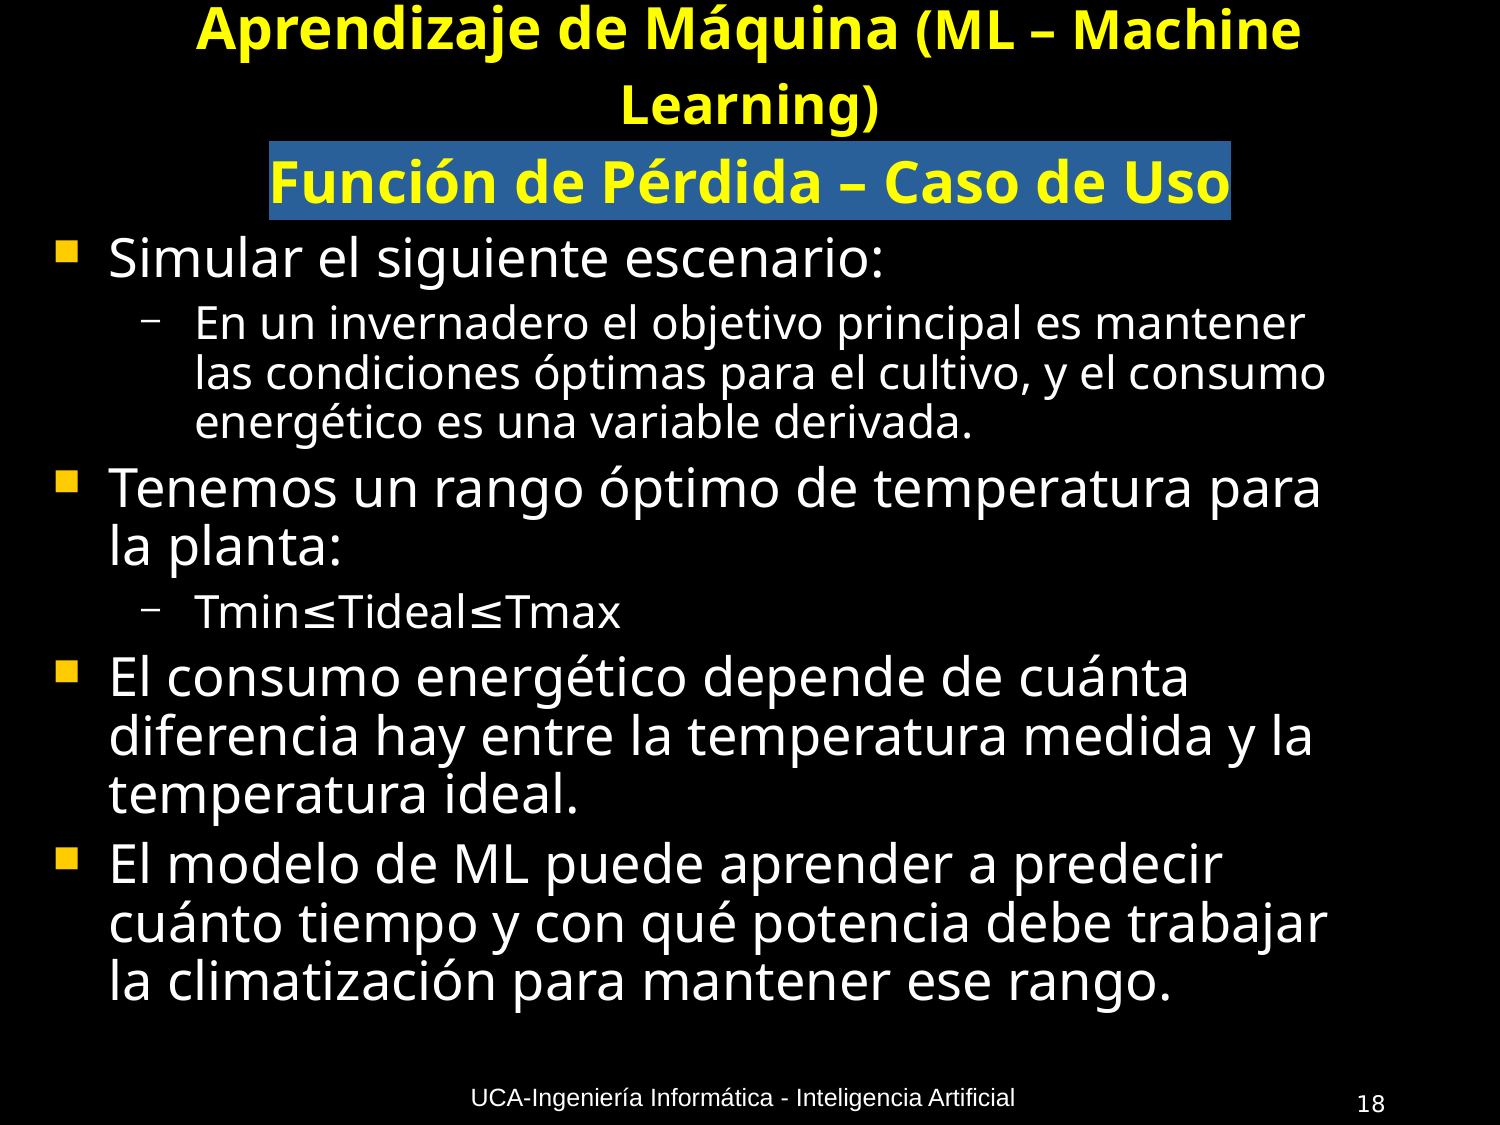

# Aprendizaje de Máquina (ML – Machine Learning) Función de Pérdida – Caso de Uso
Simular el siguiente escenario:
En un invernadero el objetivo principal es mantener las condiciones óptimas para el cultivo, y el consumo energético es una variable derivada.
Tenemos un rango óptimo de temperatura para la planta:
Tmin⁡≤Tideal≤Tmax⁡
El consumo energético depende de cuánta diferencia hay entre la temperatura medida y la temperatura ideal.
El modelo de ML puede aprender a predecir cuánto tiempo y con qué potencia debe trabajar la climatización para mantener ese rango.